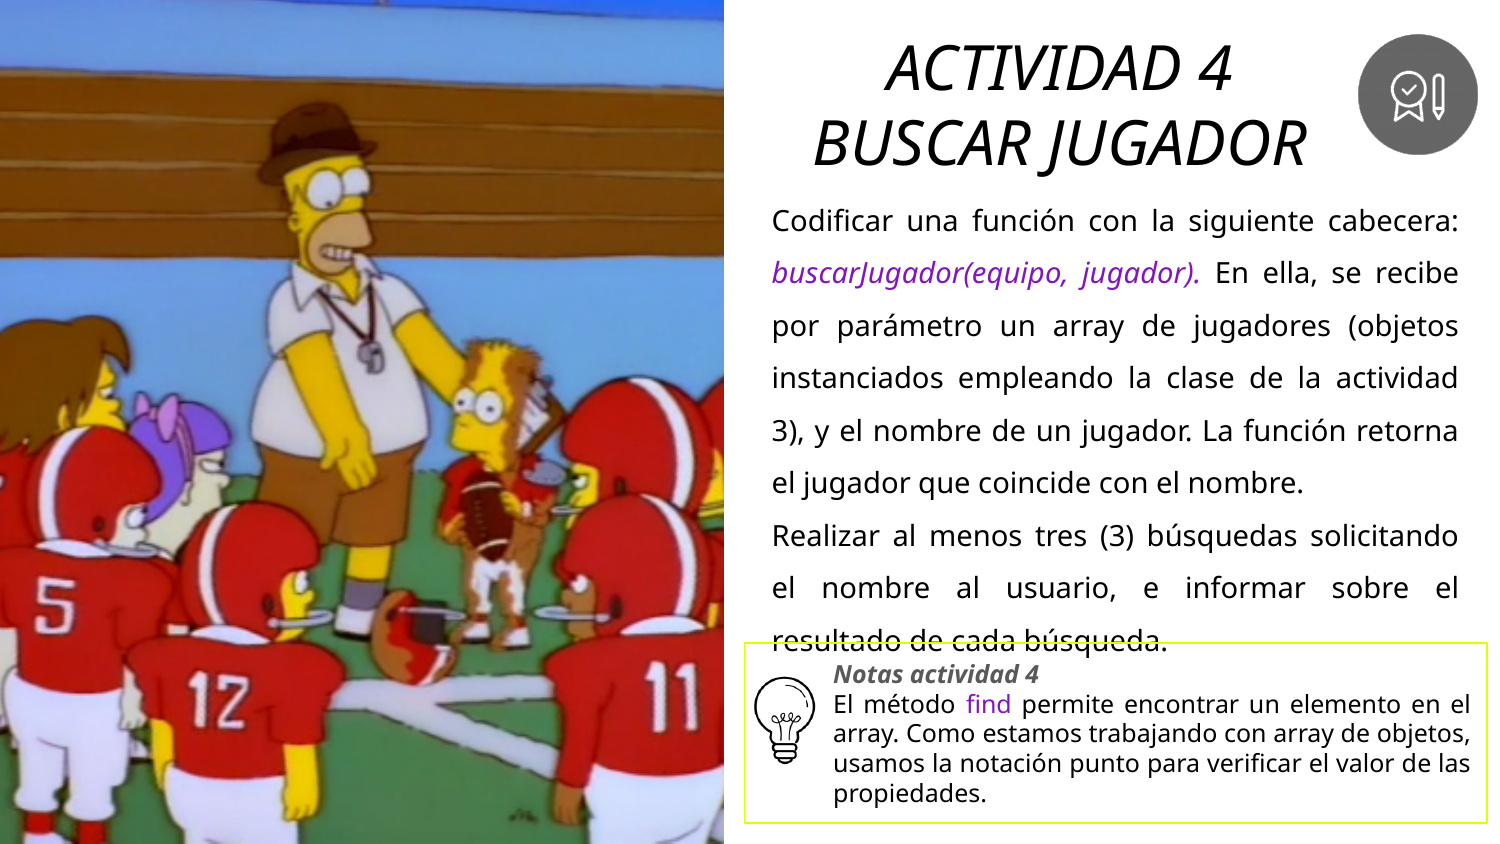

ACTIVIDAD 4
BUSCAR JUGADOR
Codificar una función con la siguiente cabecera: buscarJugador(equipo, jugador). En ella, se recibe por parámetro un array de jugadores (objetos instanciados empleando la clase de la actividad 3), y el nombre de un jugador. La función retorna el jugador que coincide con el nombre.
Realizar al menos tres (3) búsquedas solicitando el nombre al usuario, e informar sobre el resultado de cada búsqueda.
Notas actividad 4
El método find permite encontrar un elemento en el array. Como estamos trabajando con array de objetos, usamos la notación punto para verificar el valor de las propiedades.